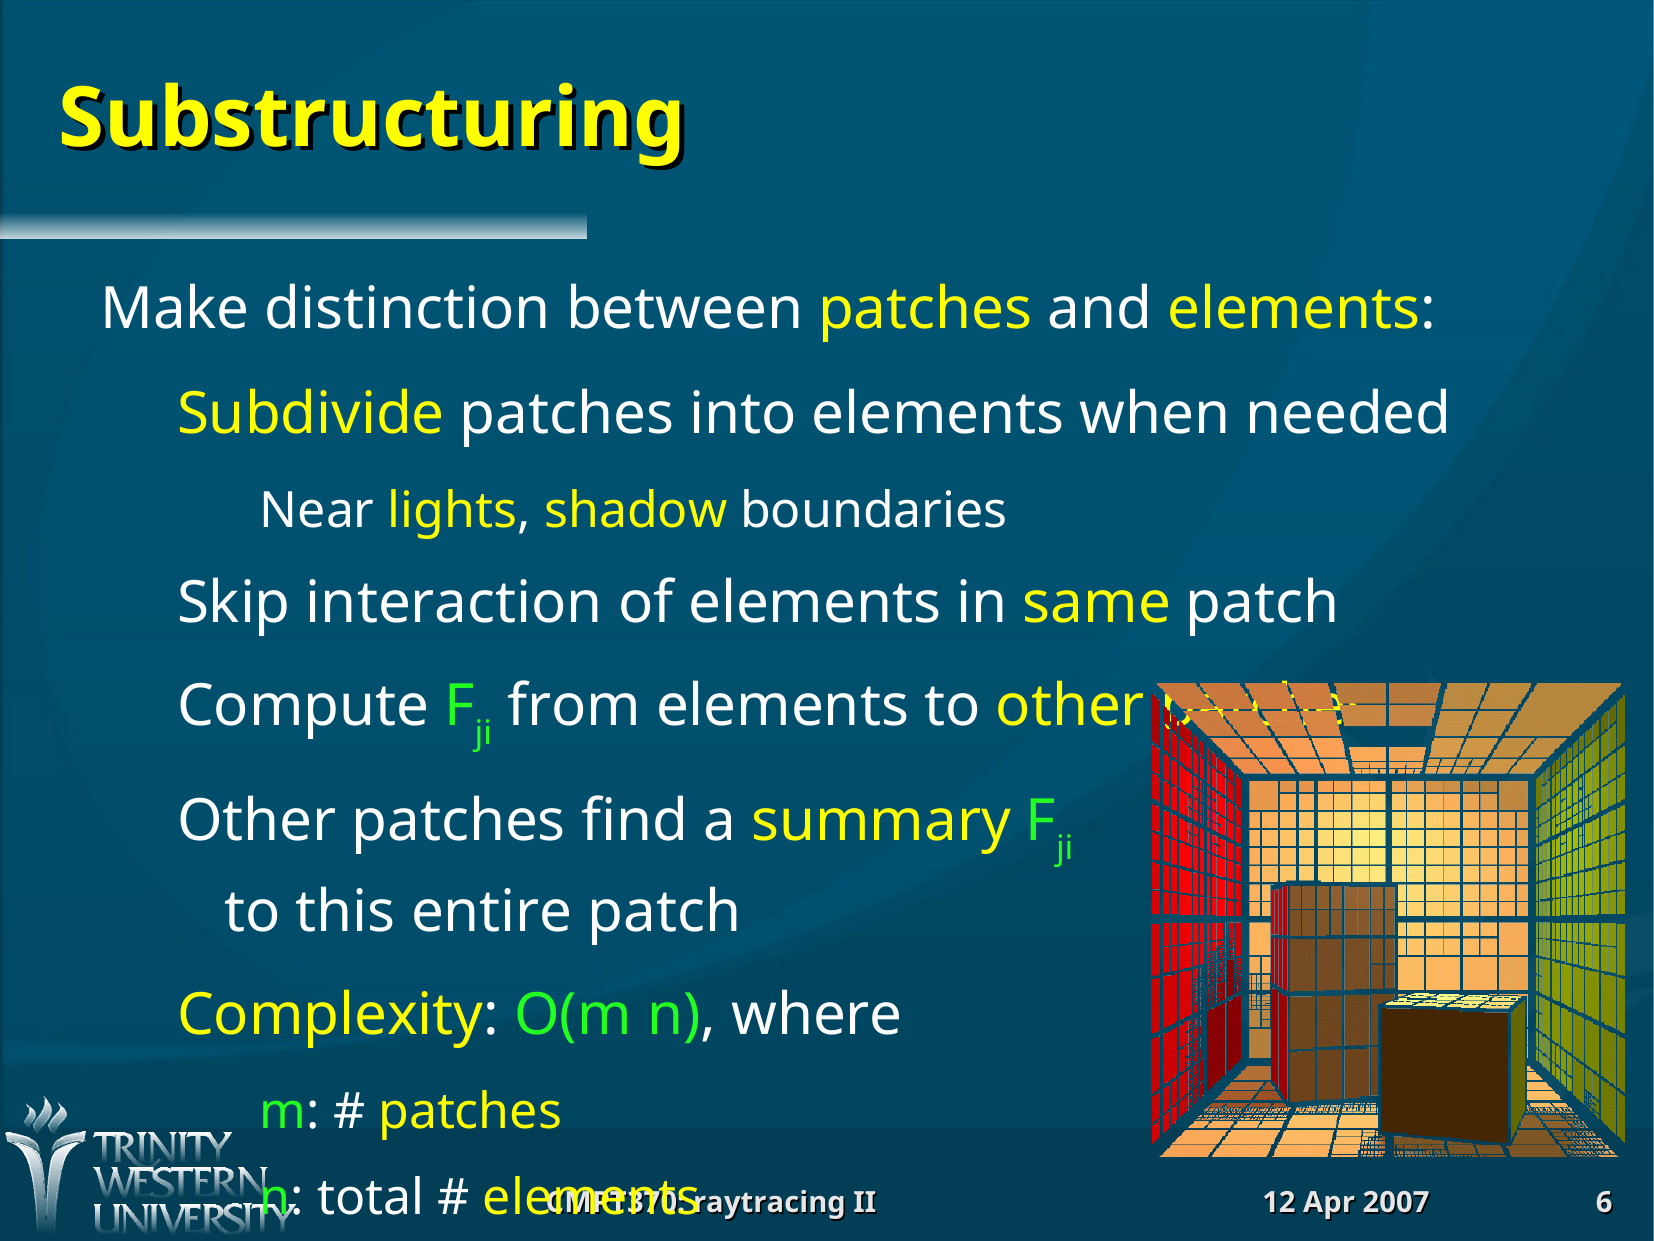

# Substructuring
Make distinction between patches and elements:
Subdivide patches into elements when needed
Near lights, shadow boundaries
Skip interaction of elements in same patch
Compute Fji from elements to other patches
Other patches find a summary Fji
to this entire patch
Complexity: O(m n), where
m: # patches
n: total # elements
CMPT370: raytracing II
12 Apr 2007
6